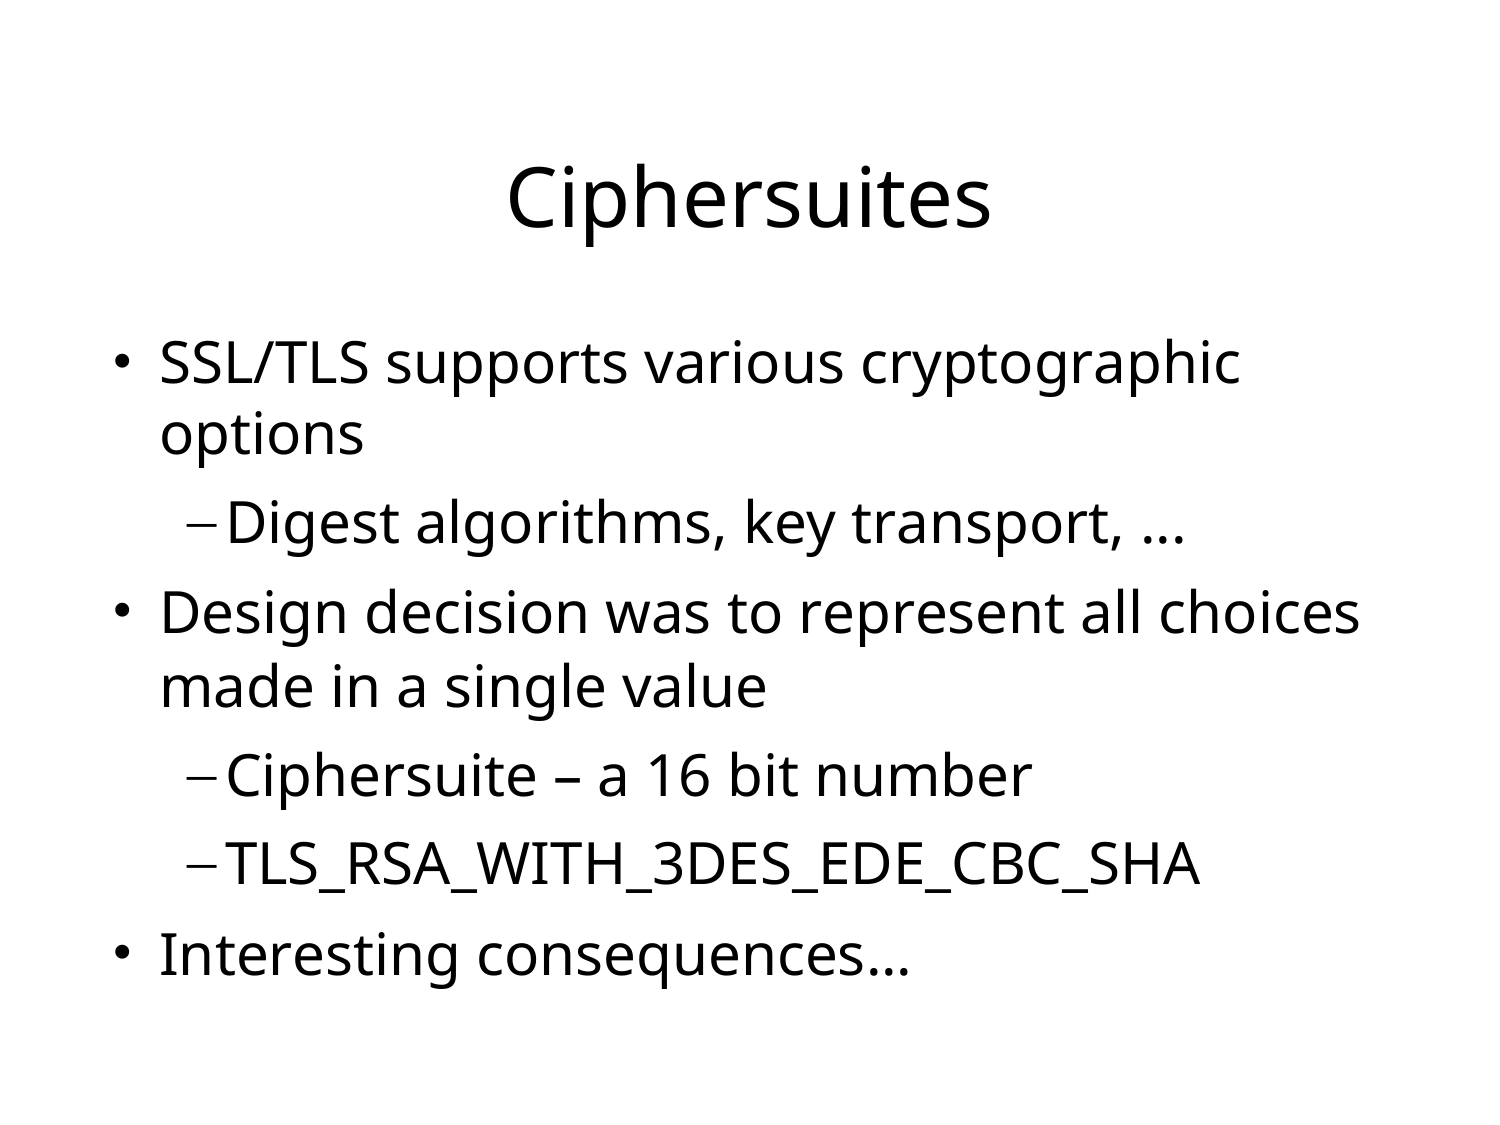

Ciphersuites
SSL/TLS supports various cryptographic options
Digest algorithms, key transport, ...
Design decision was to represent all choices made in a single value
Ciphersuite – a 16 bit number
TLS_RSA_WITH_3DES_EDE_CBC_SHA
Interesting consequences...